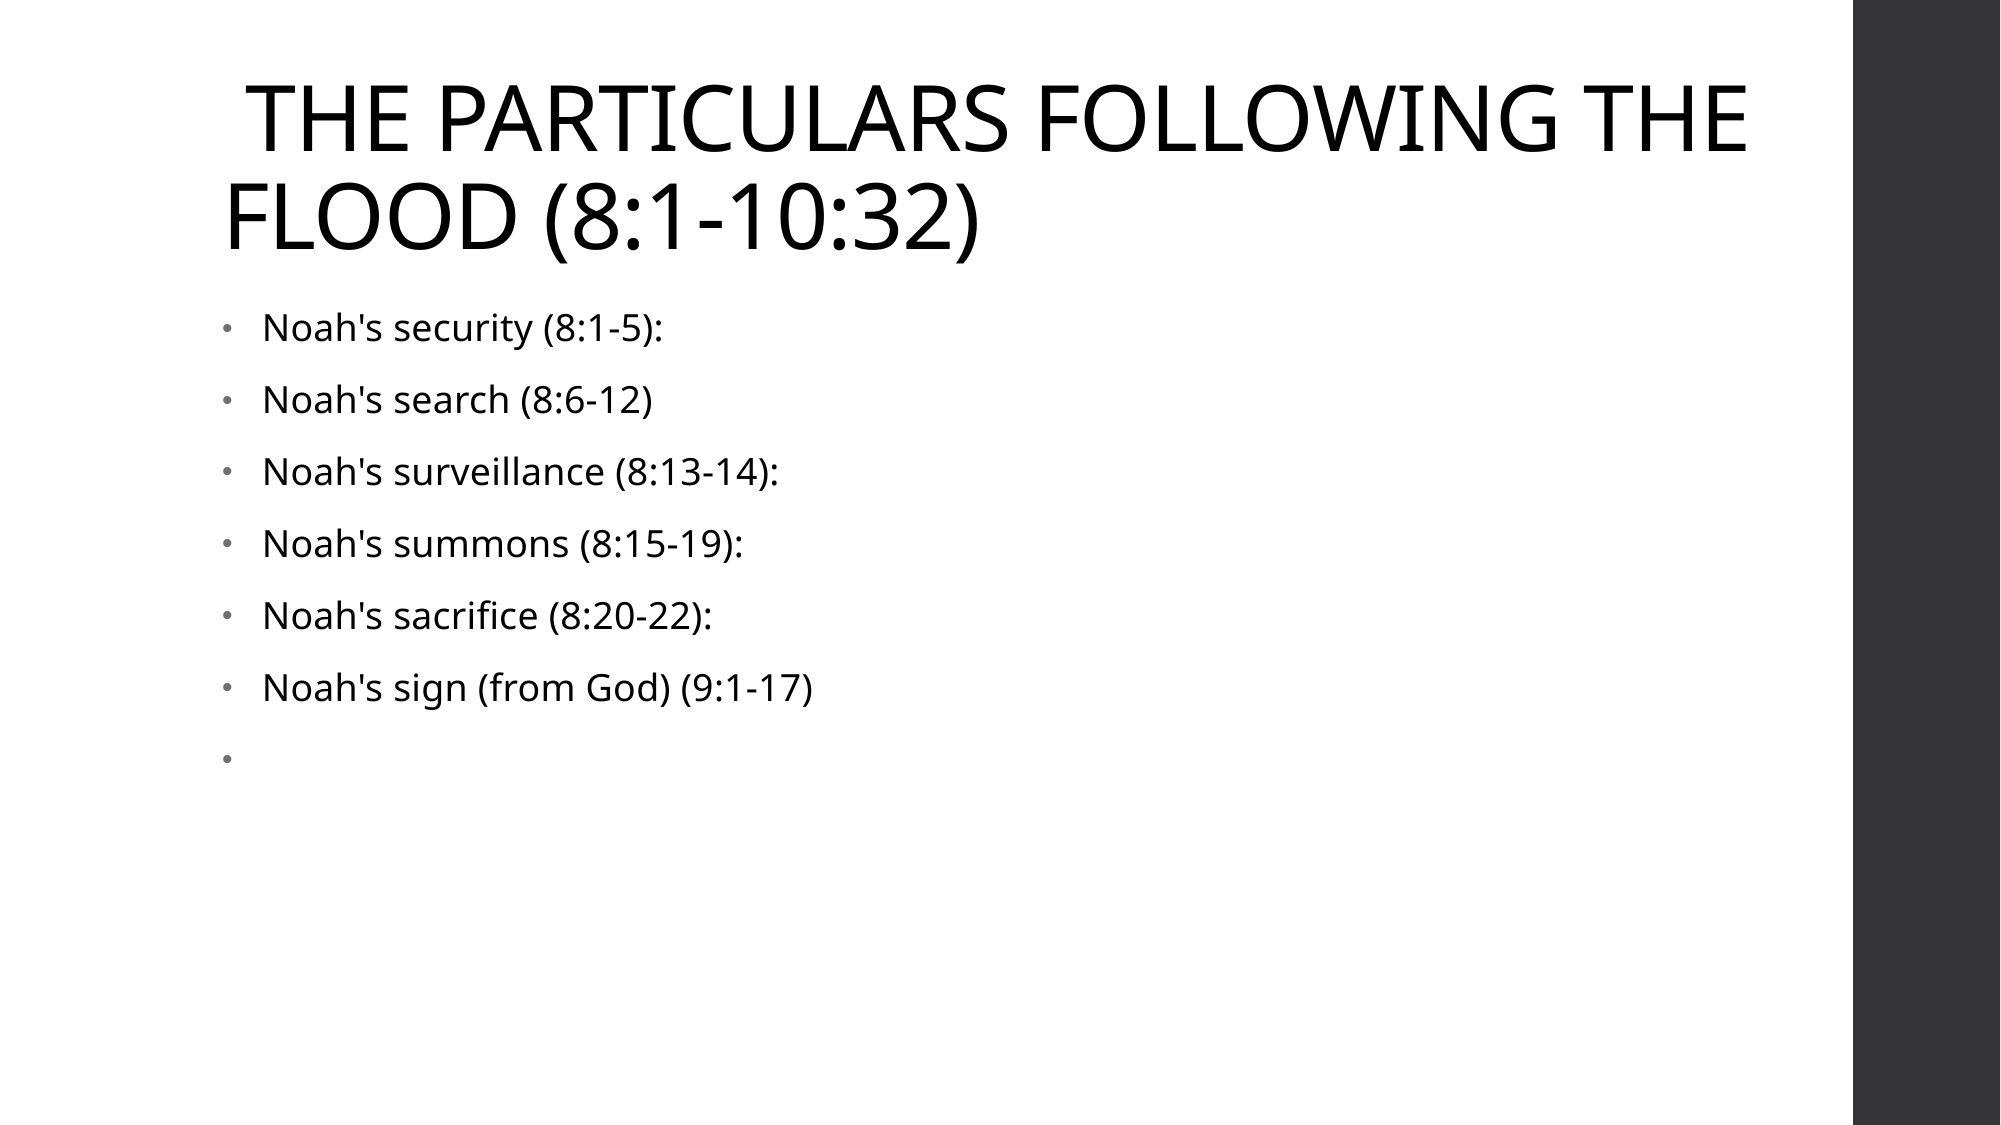

# THE PARTICULARS FOLLOWING THE FLOOD (8:1-10:32)
 Noah's security (8:1-5):
 Noah's search (8:6-12)
 Noah's surveillance (8:13-14):
 Noah's summons (8:15-19):
 Noah's sacrifice (8:20-22):
 Noah's sign (from God) (9:1-17)